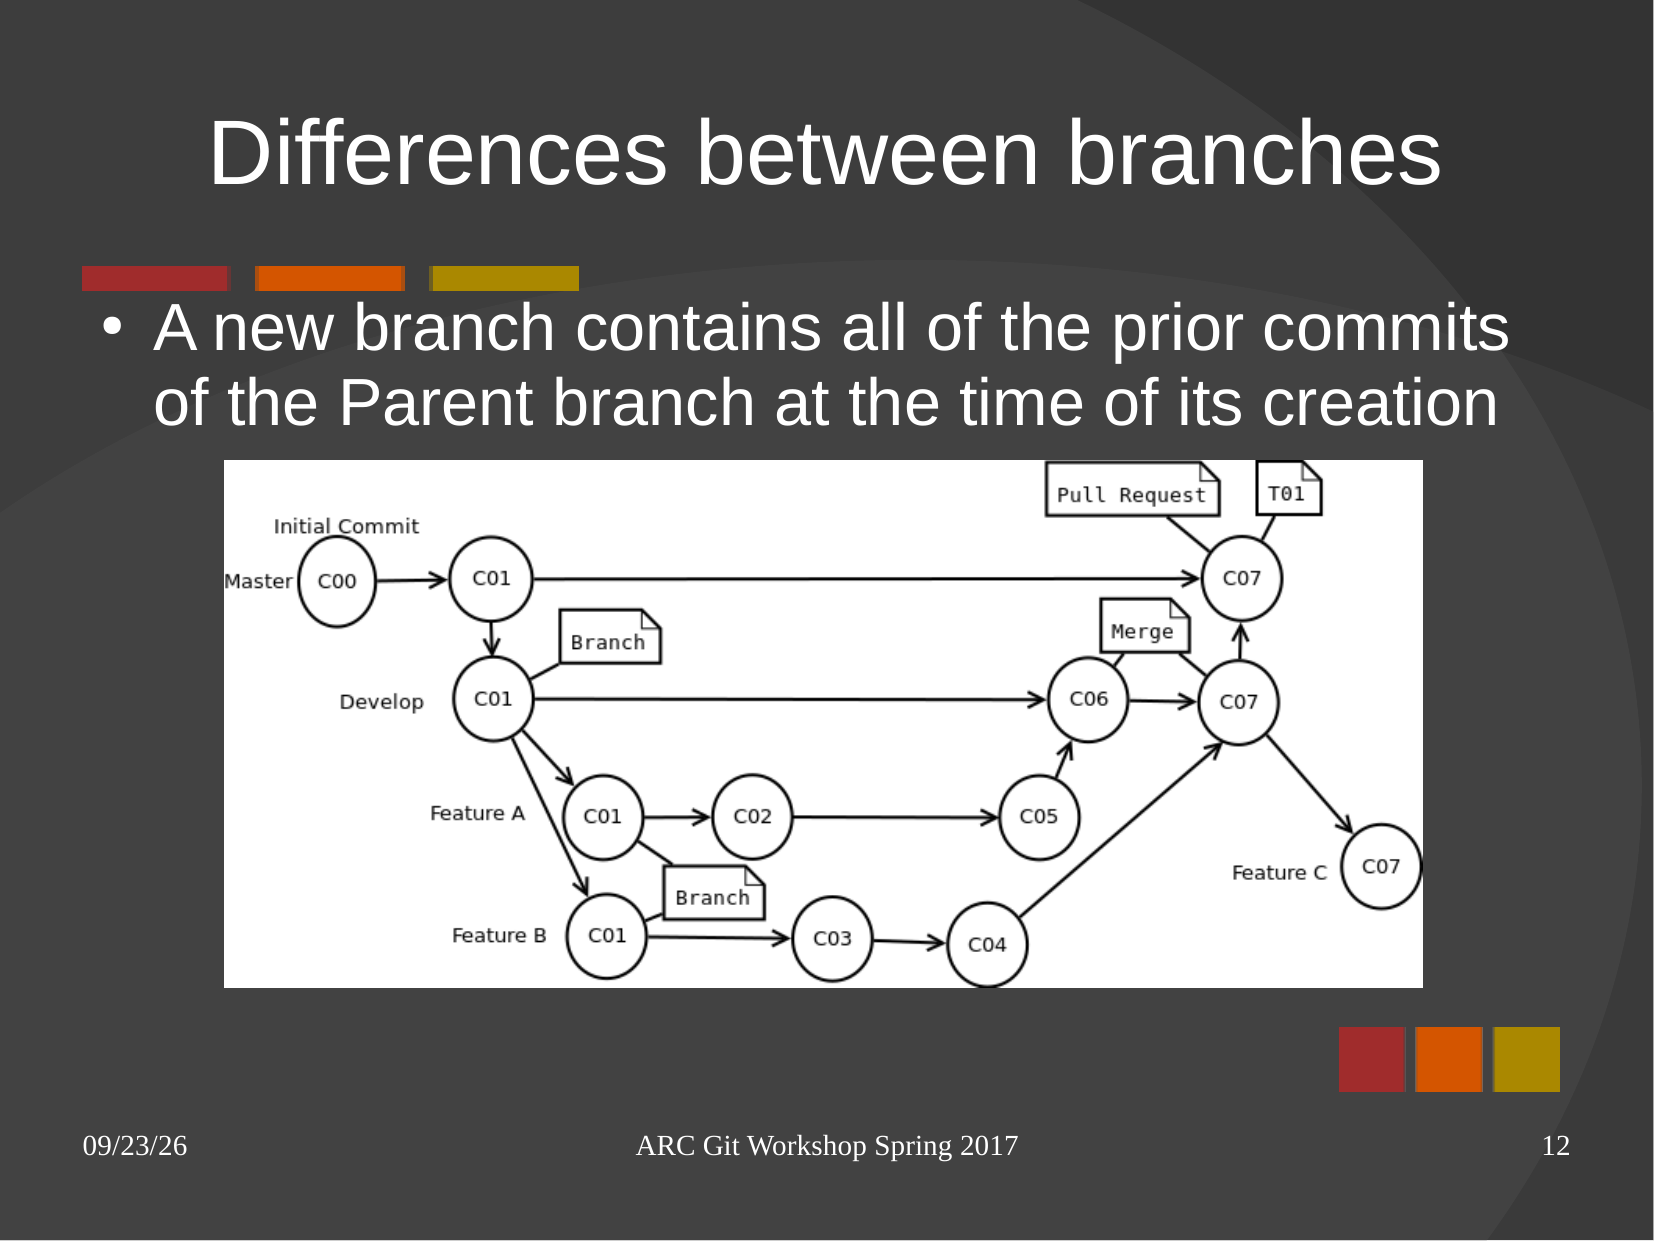

# Differences between branches
A new branch contains all of the prior commits of the Parent branch at the time of its creation
ARC Git Workshop Spring 2017
12